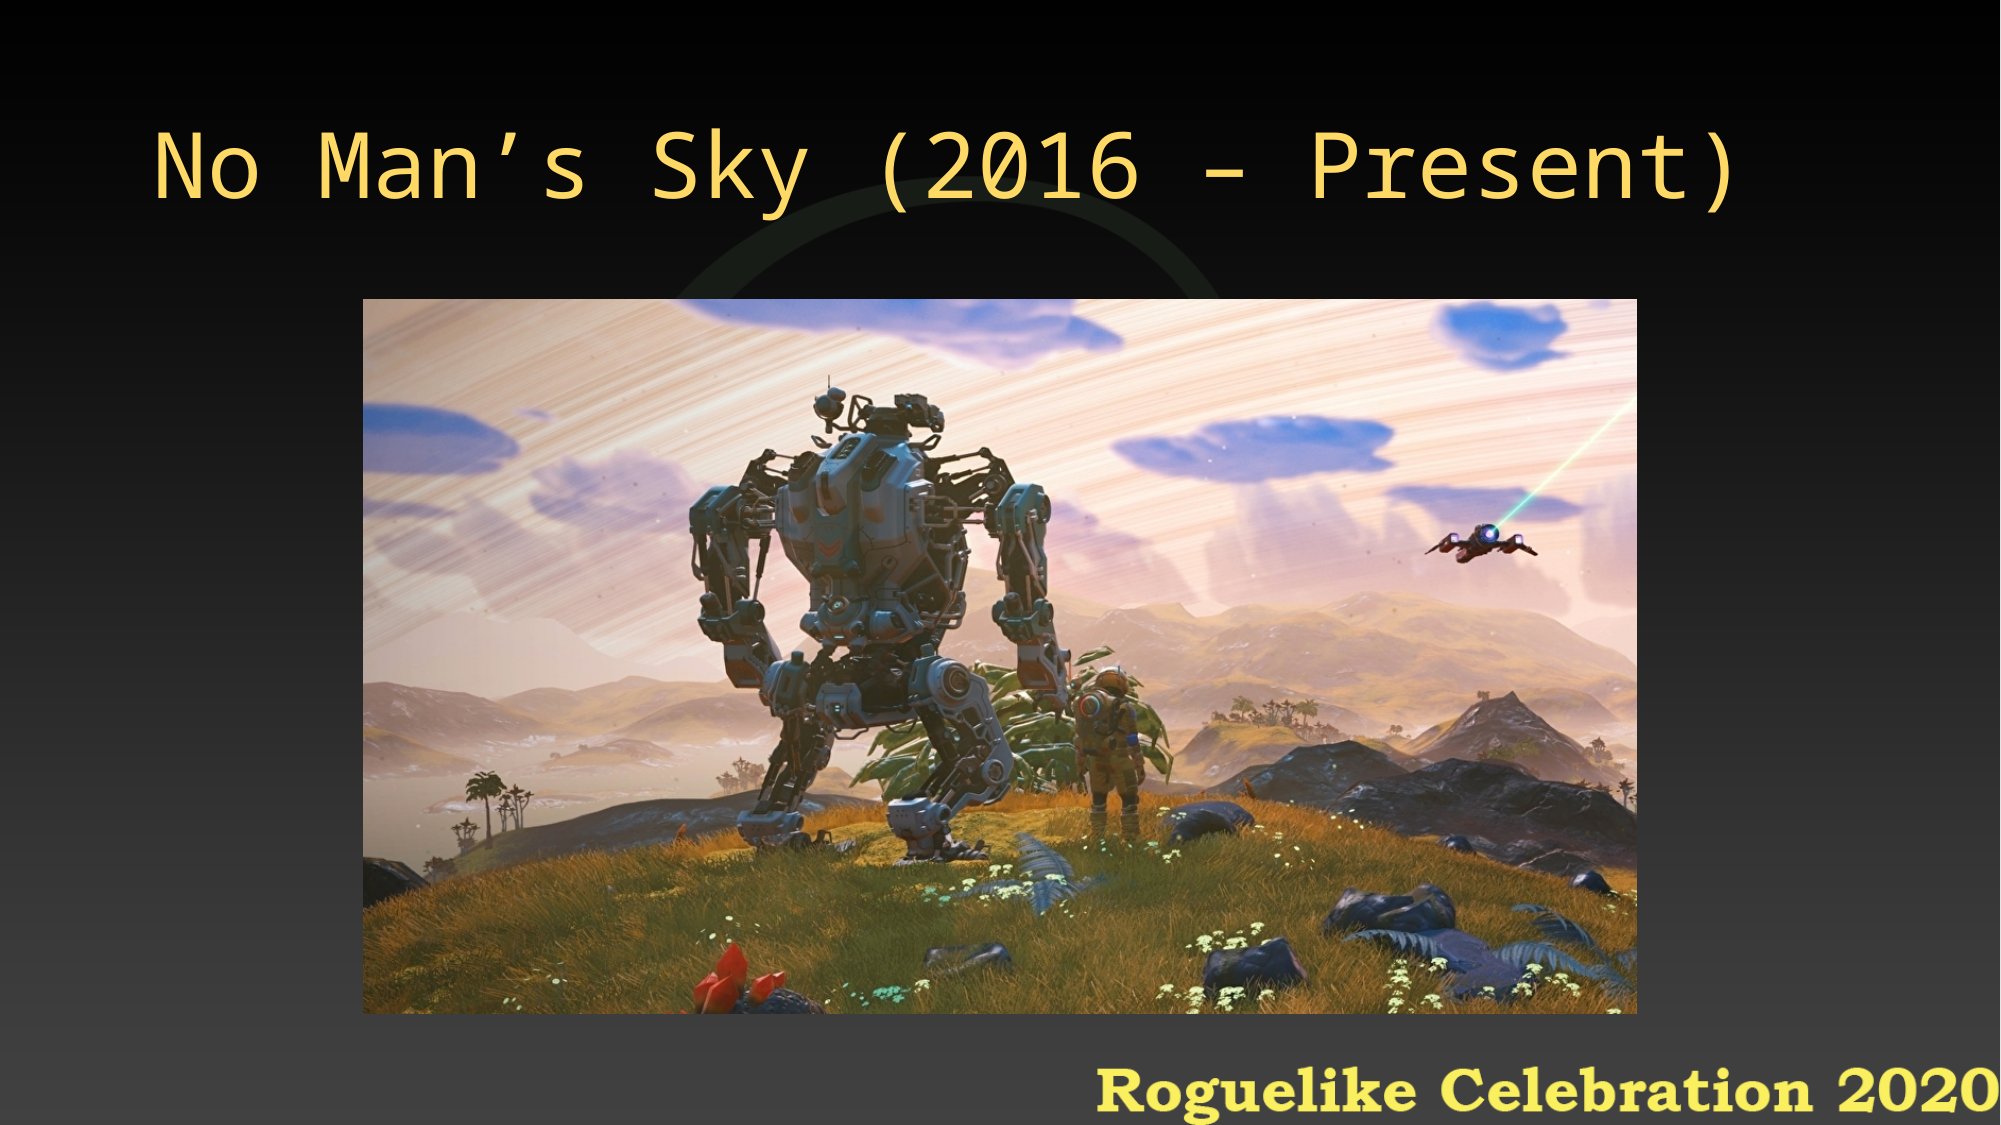

# No Man’s Sky (2016 – Present)